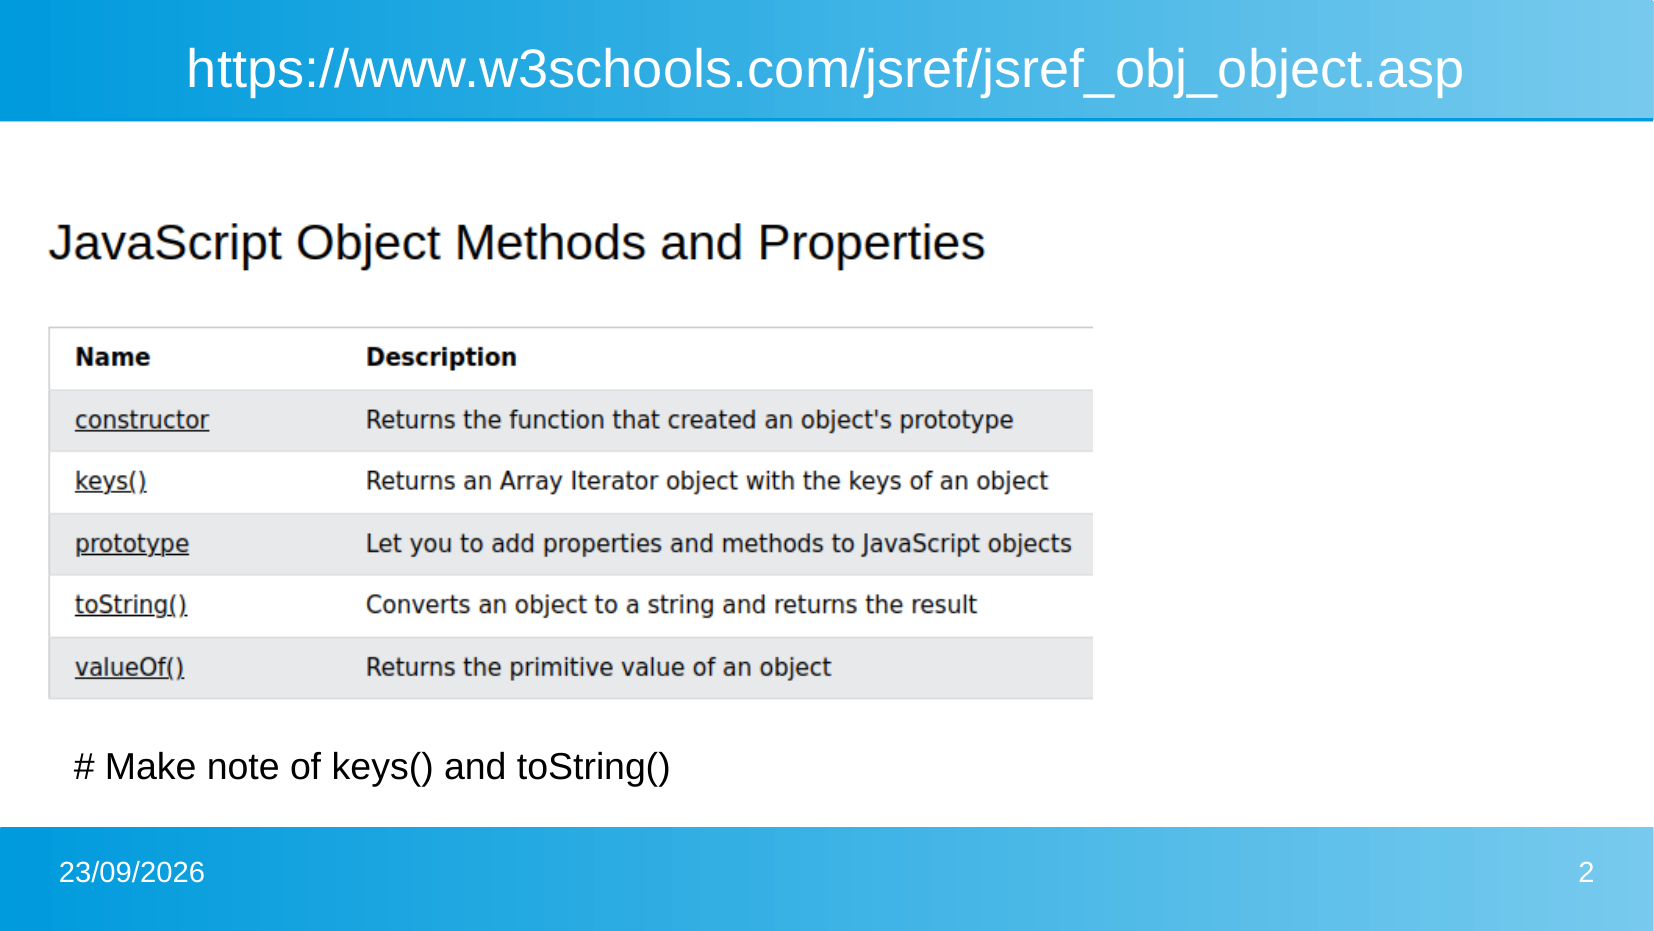

# https://www.w3schools.com/jsref/jsref_obj_object.asp
# Make note of keys() and toString()
2